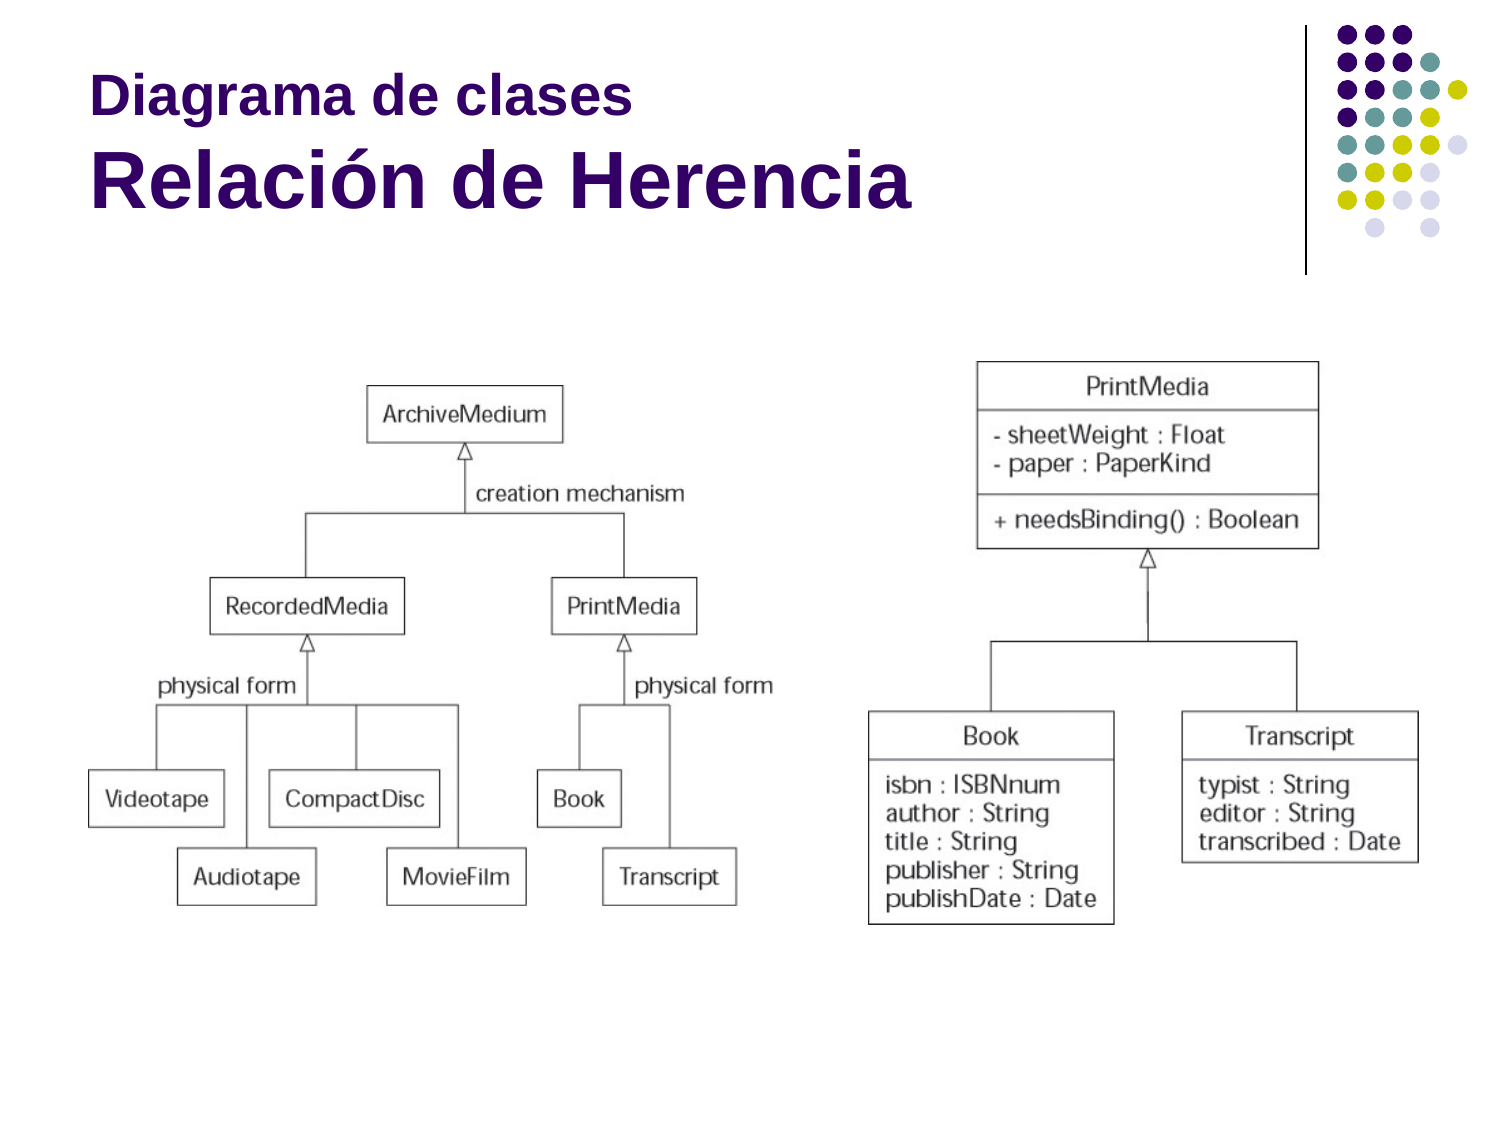

# Diagrama de clases Relación de Herencia